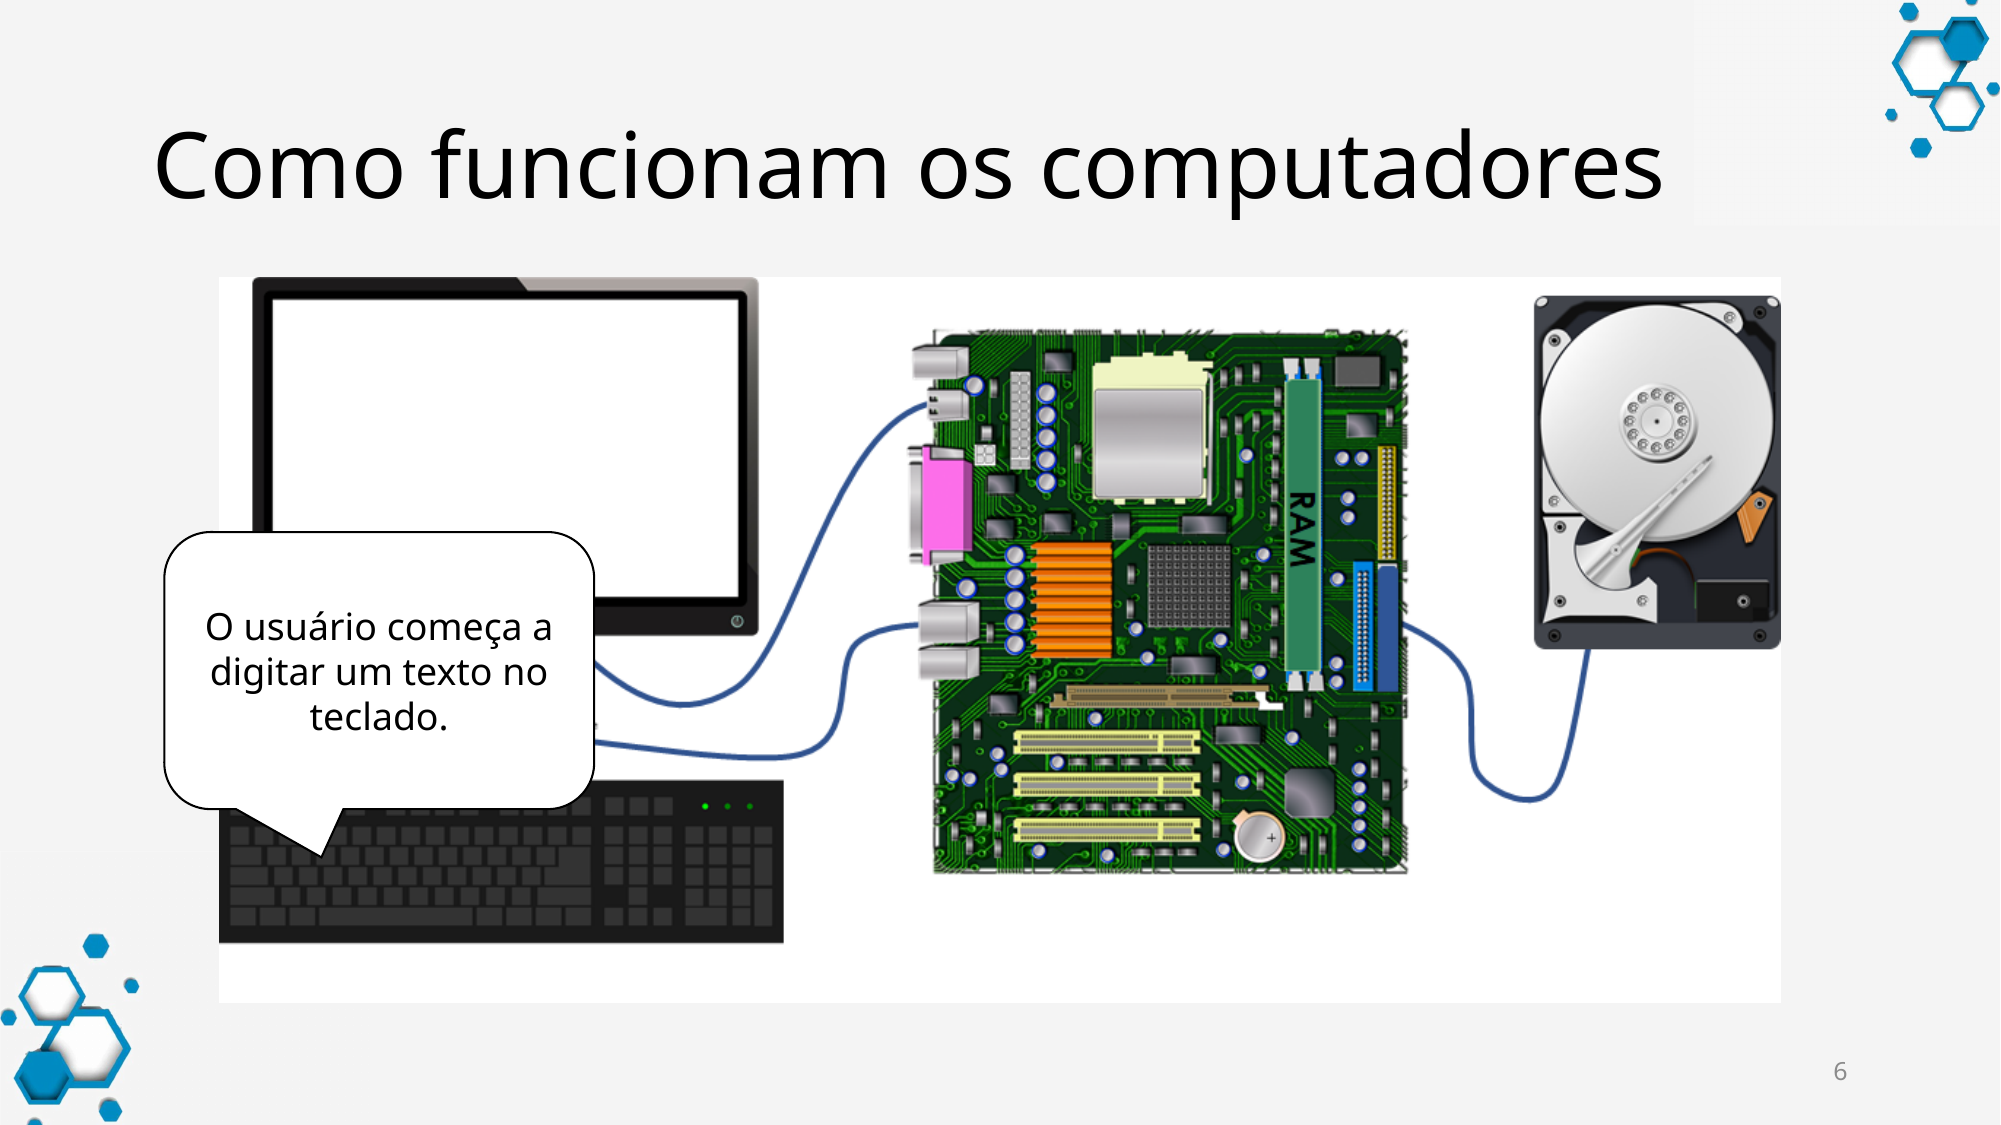

# Como funcionam os computadores
O usuário começa a digitar um texto no teclado.